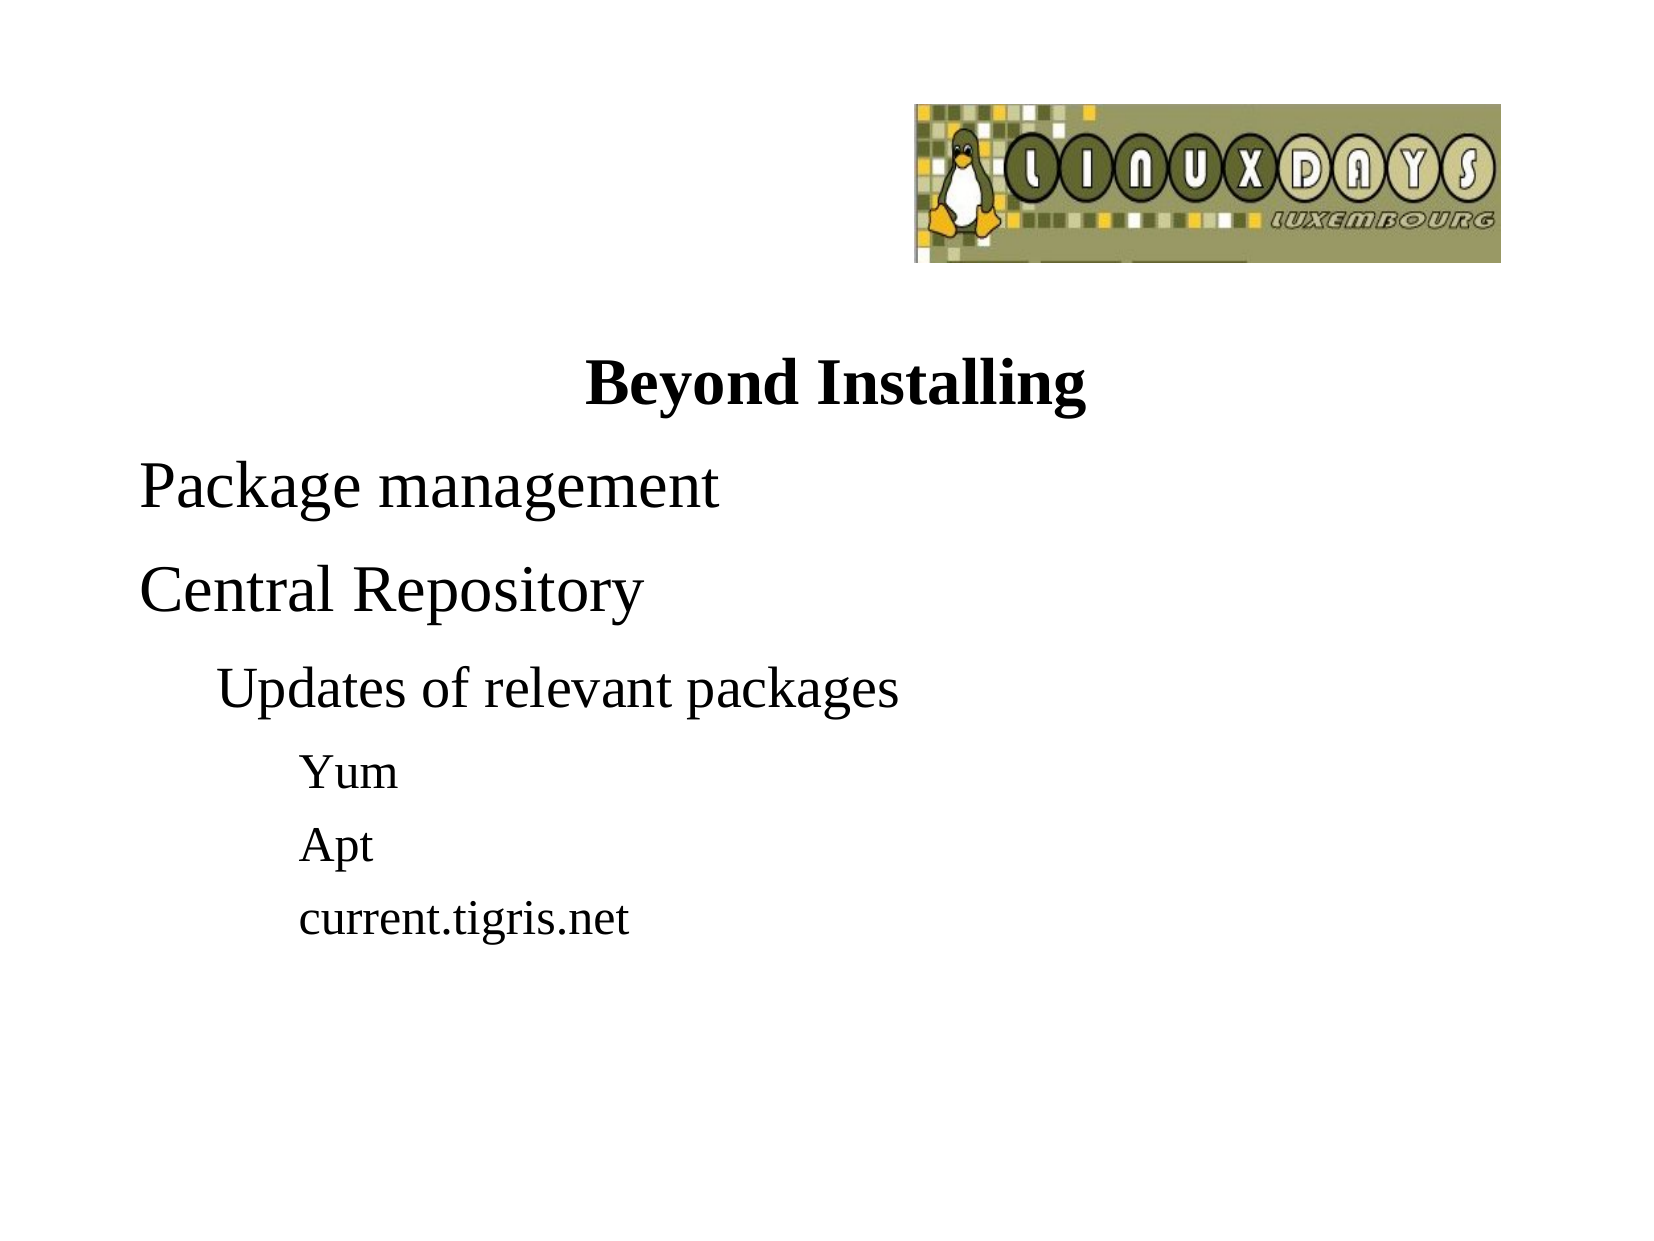

#
Beyond Installing
Package management
Central Repository
Updates of relevant packages
Yum
Apt
current.tigris.net